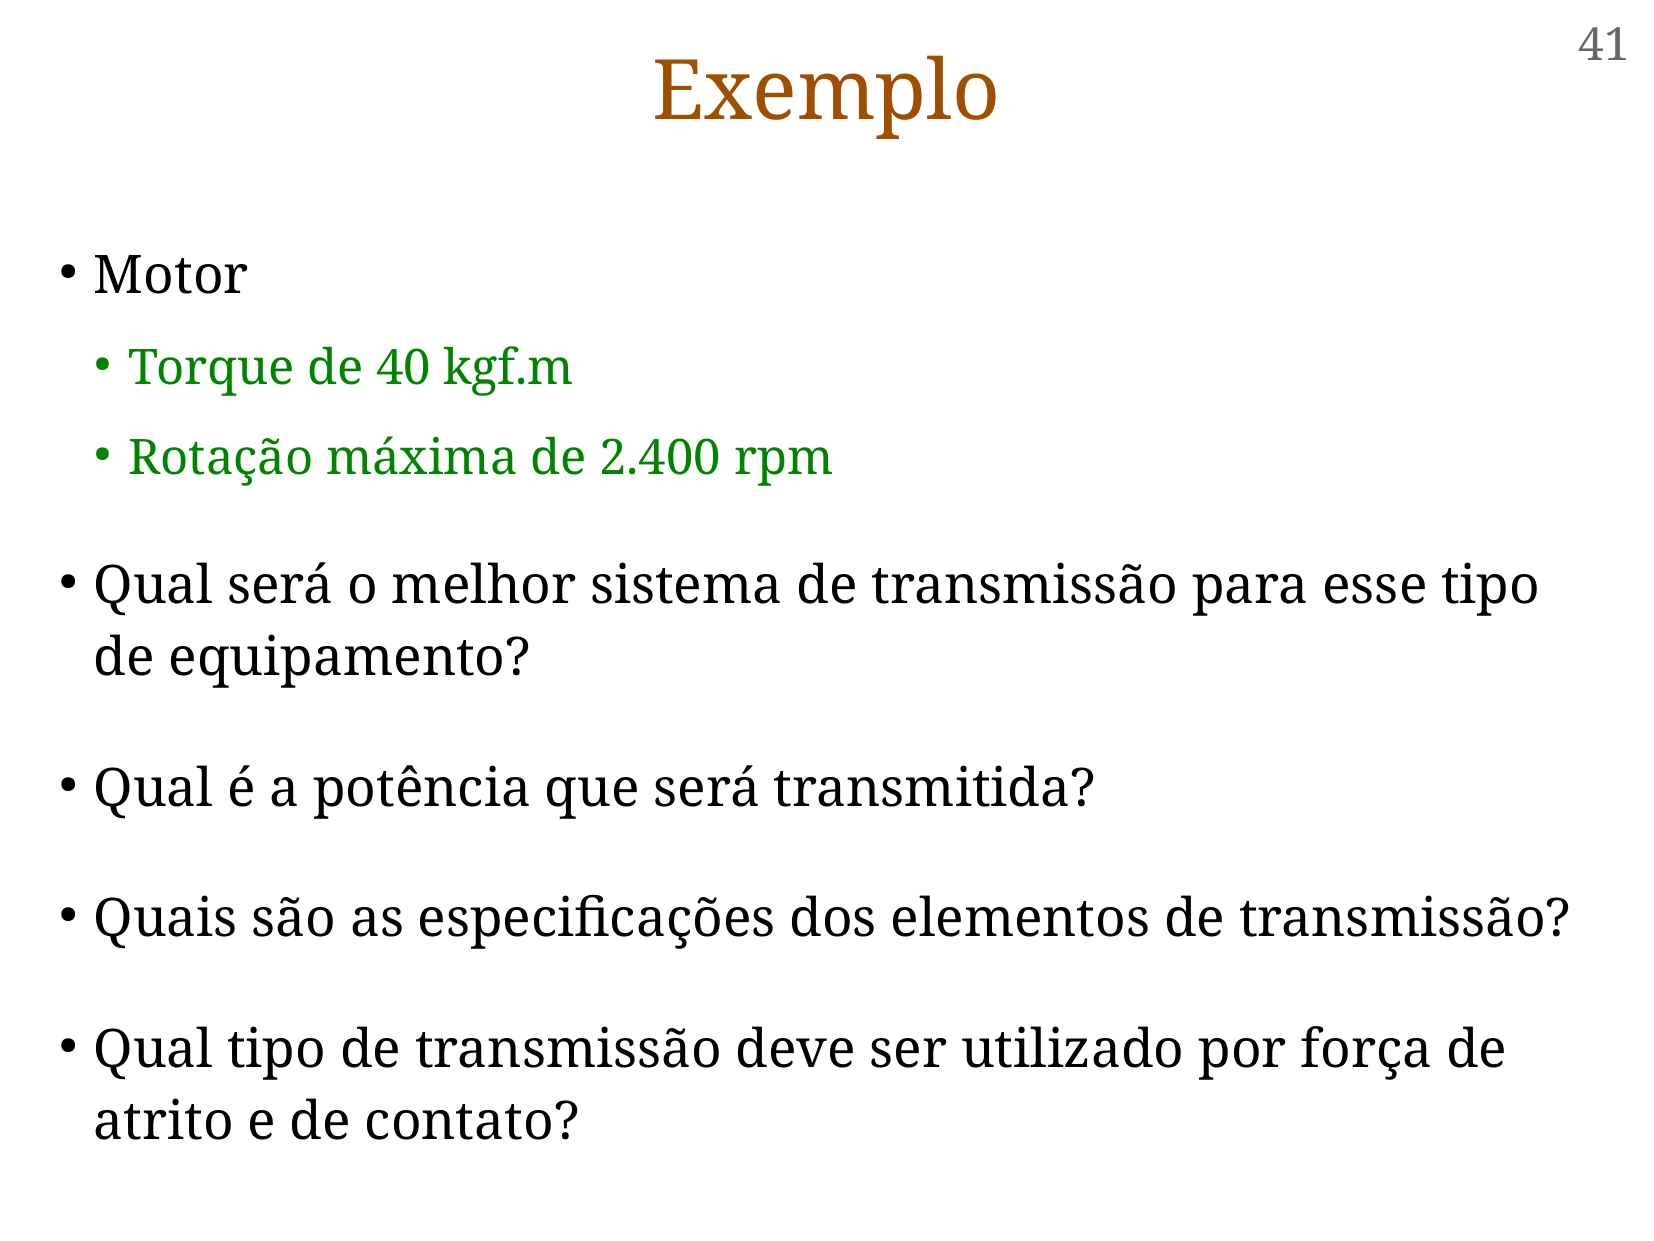

41
# Exemplo
Motor
Torque de 40 kgf.m
Rotação máxima de 2.400 rpm
Qual será o melhor sistema de transmissão para esse tipo de equipamento?
Qual é a potência que será transmitida?
Quais são as especificações dos elementos de transmissão?
Qual tipo de transmissão deve ser utilizado por força de atrito e de contato?